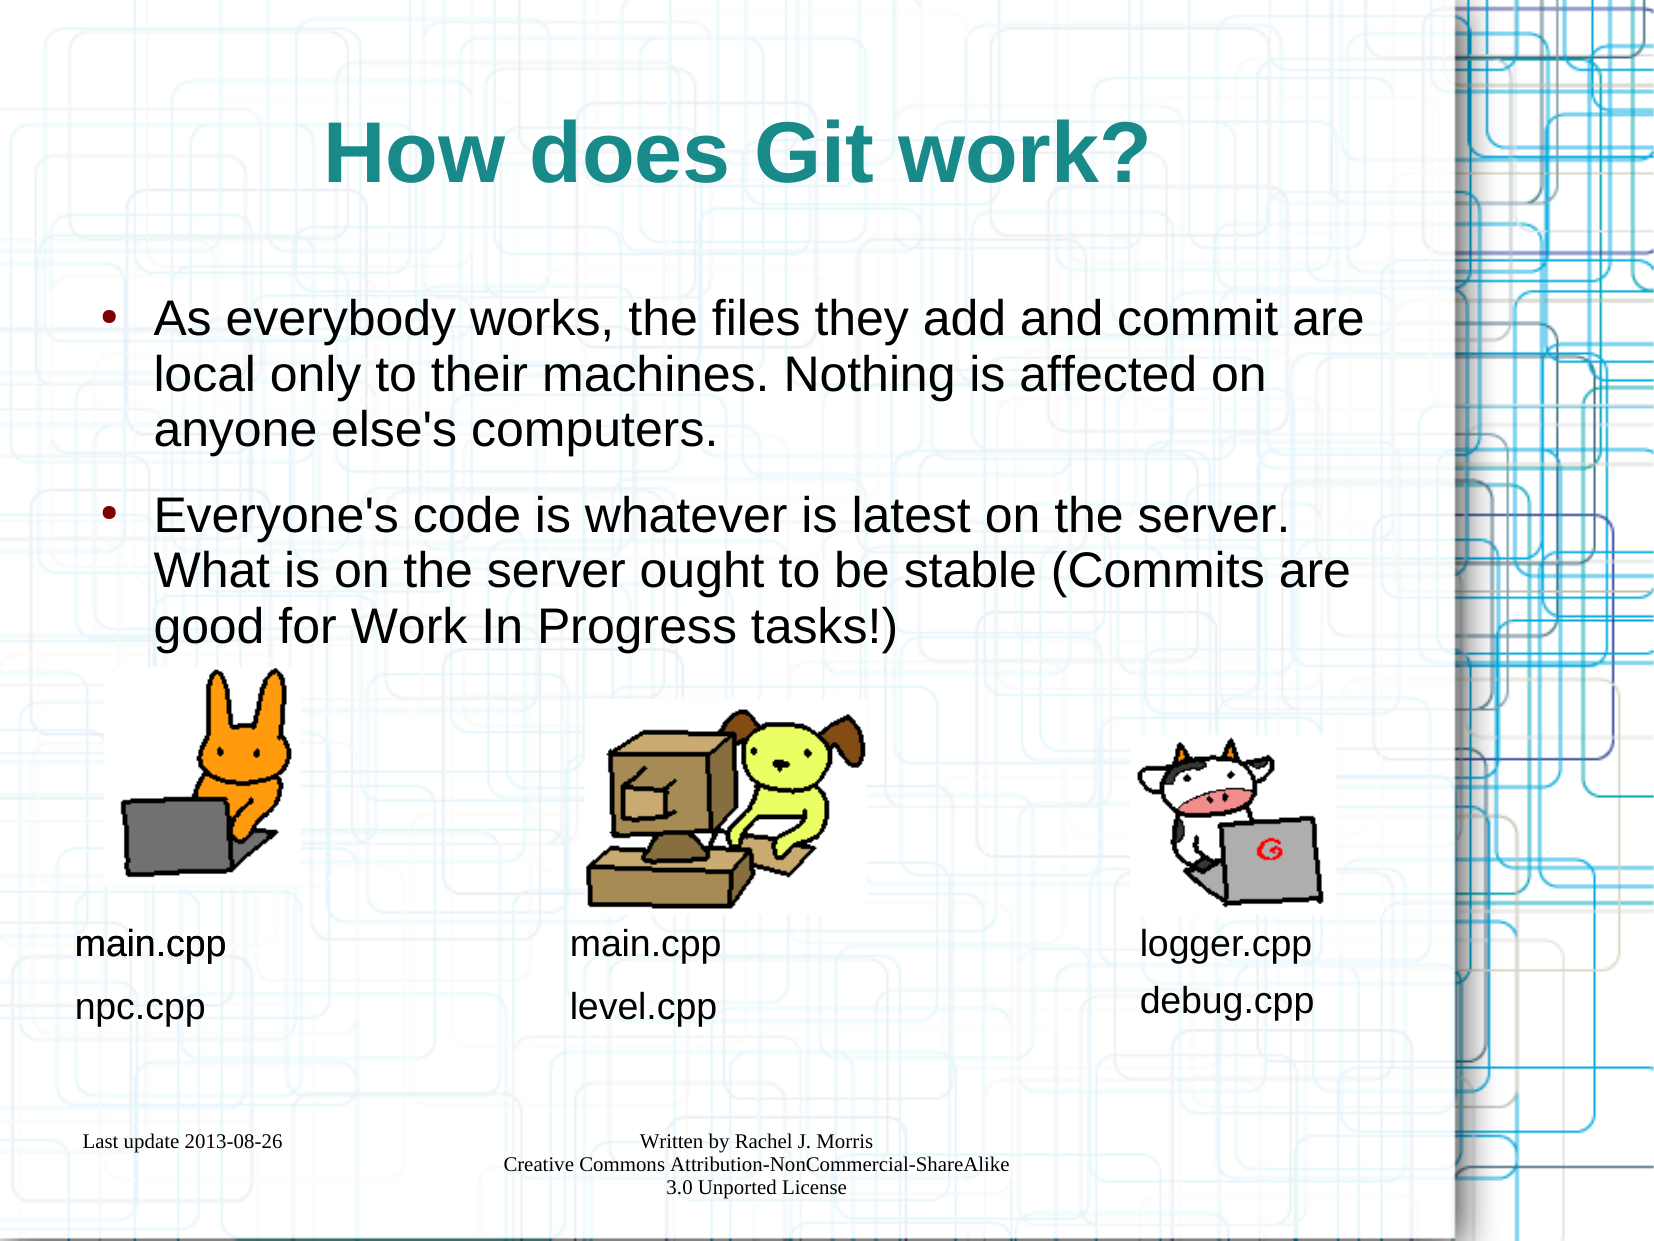

# How does Git work?
As everybody works, the files they add and commit are local only to their machines. Nothing is affected on anyone else's computers.
Everyone's code is whatever is latest on the server. What is on the server ought to be stable (Commits are good for Work In Progress tasks!)
main.cpp
main.cpp
main.cpp
logger.cpp
debug.cpp
npc.cpp
level.cpp